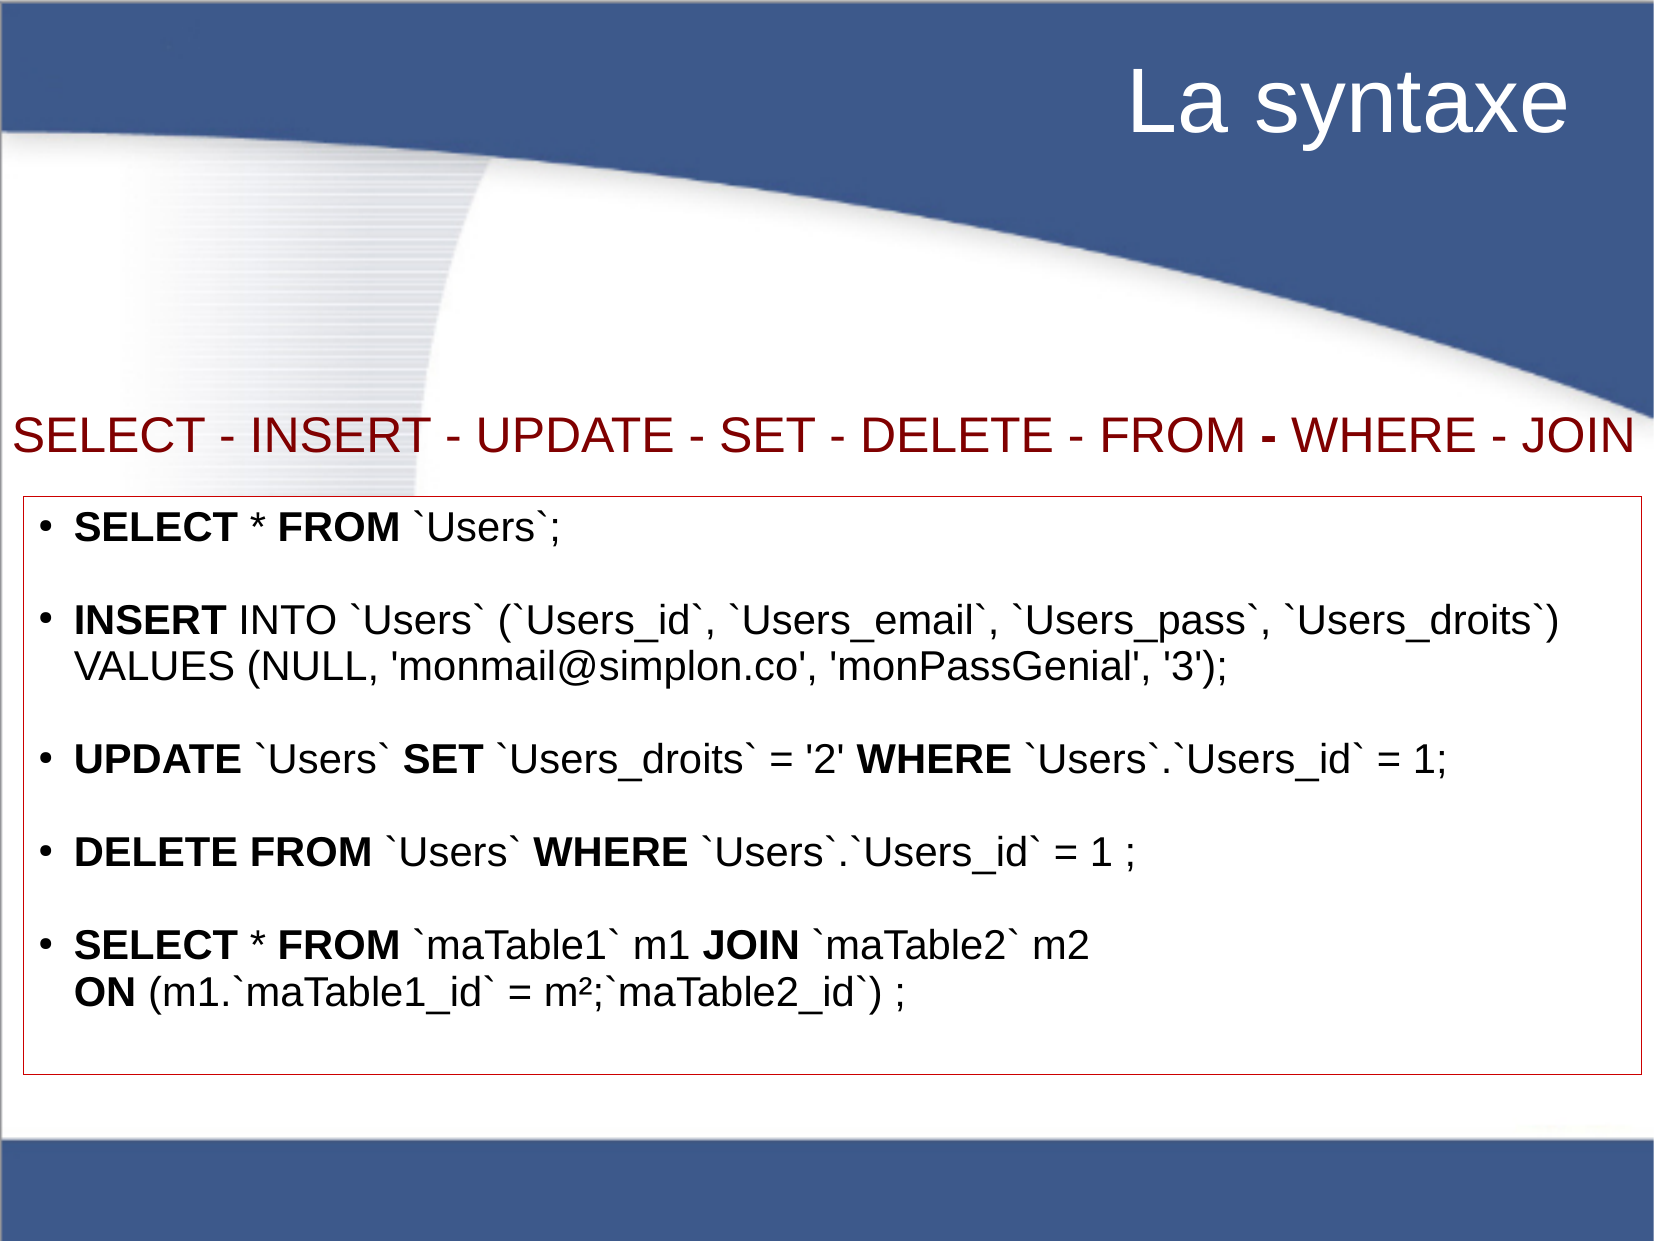

# La syntaxe
SELECT - INSERT - UPDATE - SET - DELETE - FROM - WHERE - JOIN
SELECT * FROM `Users`;
INSERT INTO `Users` (`Users_id`, `Users_email`, `Users_pass`, `Users_droits`)
VALUES (NULL, 'monmail@simplon.co', 'monPassGenial', '3');
UPDATE `Users` SET `Users_droits` = '2' WHERE `Users`.`Users_id` = 1;
DELETE FROM `Users` WHERE `Users`.`Users_id` = 1 ;
SELECT * FROM `maTable1` m1 JOIN `maTable2` m2
ON (m1.`maTable1_id` = m²;`maTable2_id`) ;